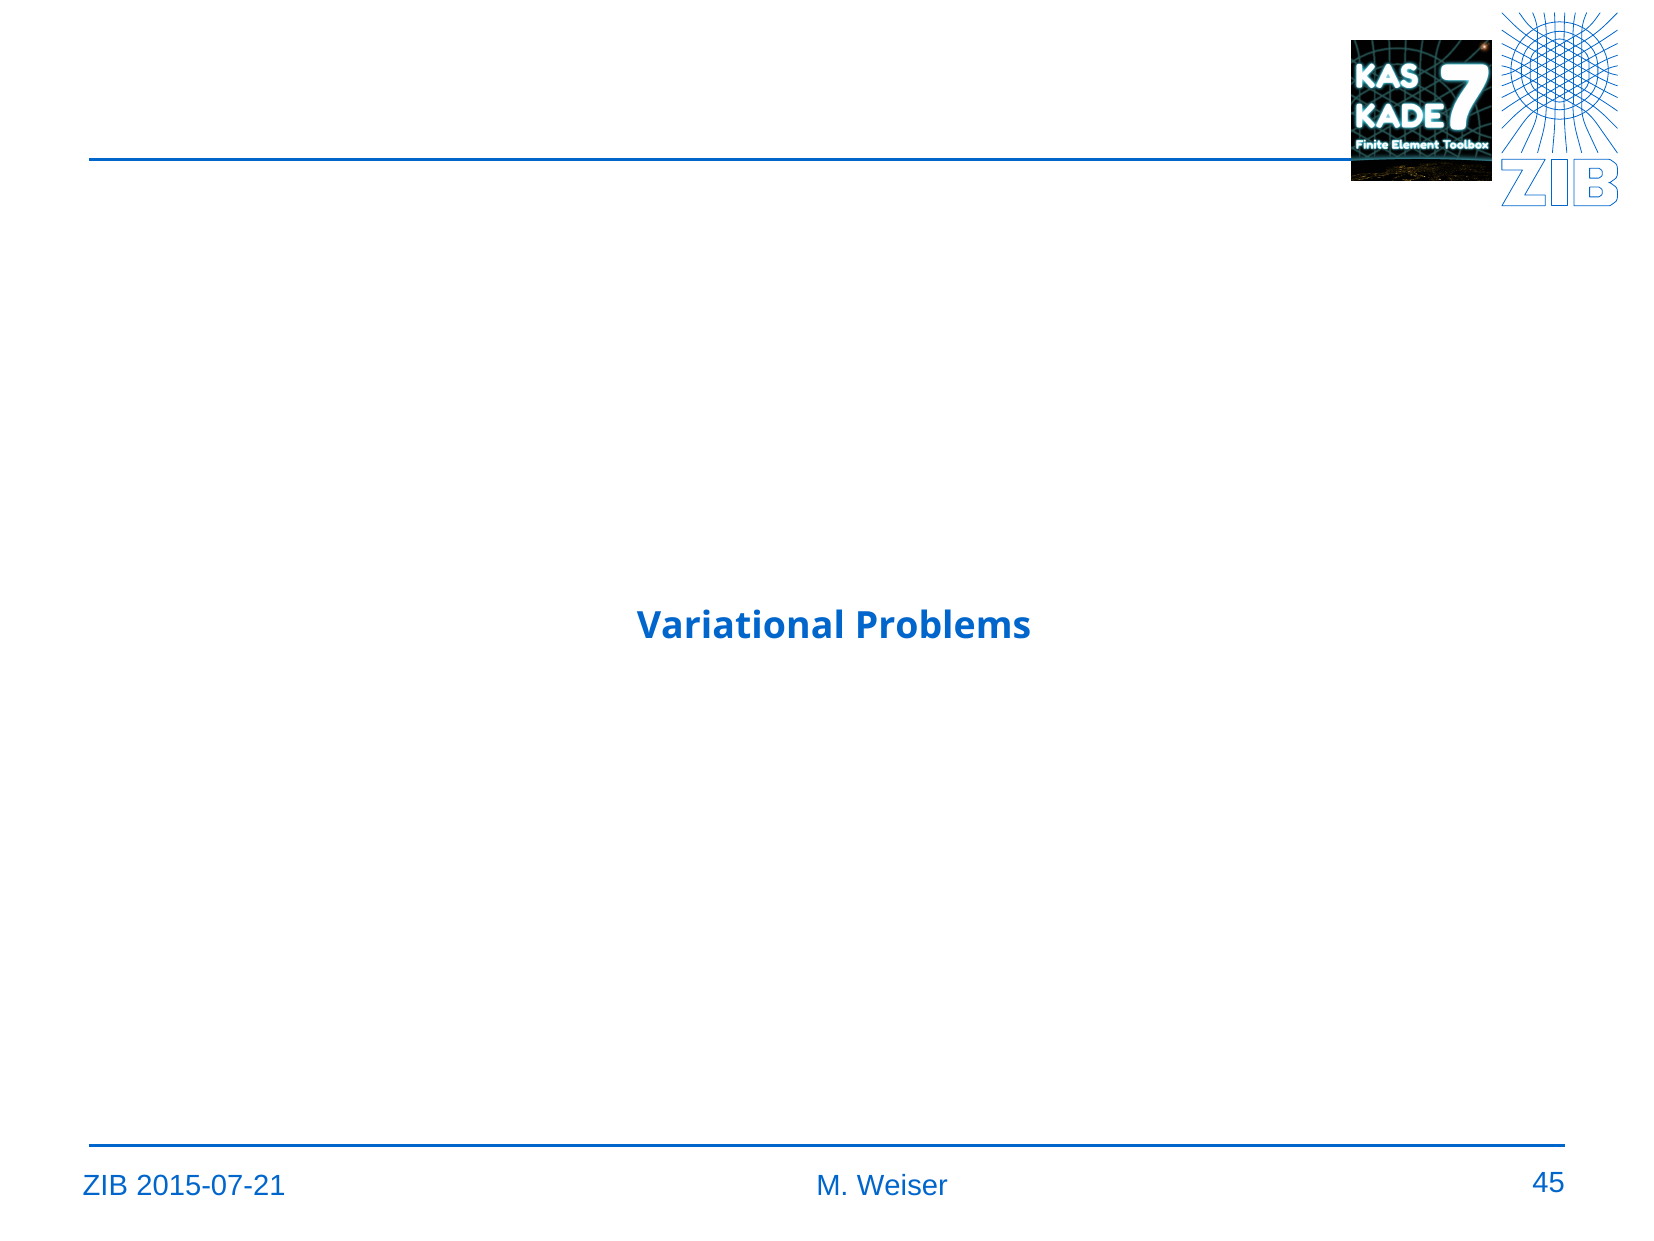

#
Variational Problems
45
ZIB 2015-07-21
M. Weiser